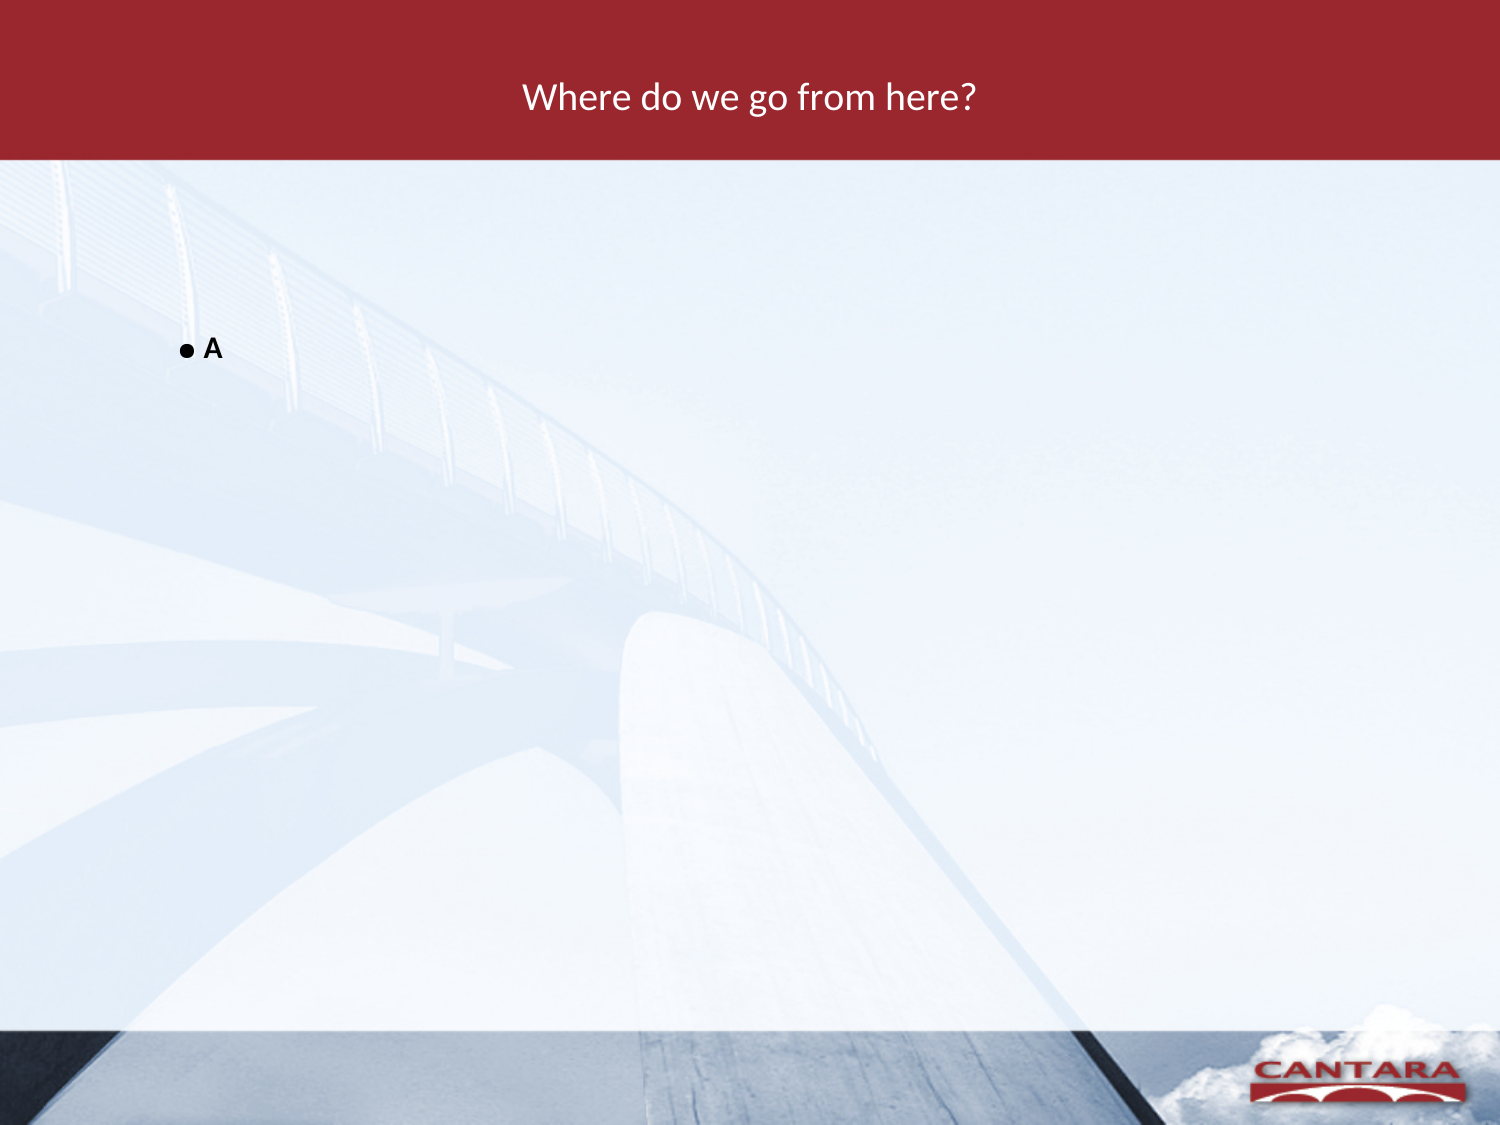

Where do we go from here?
 A